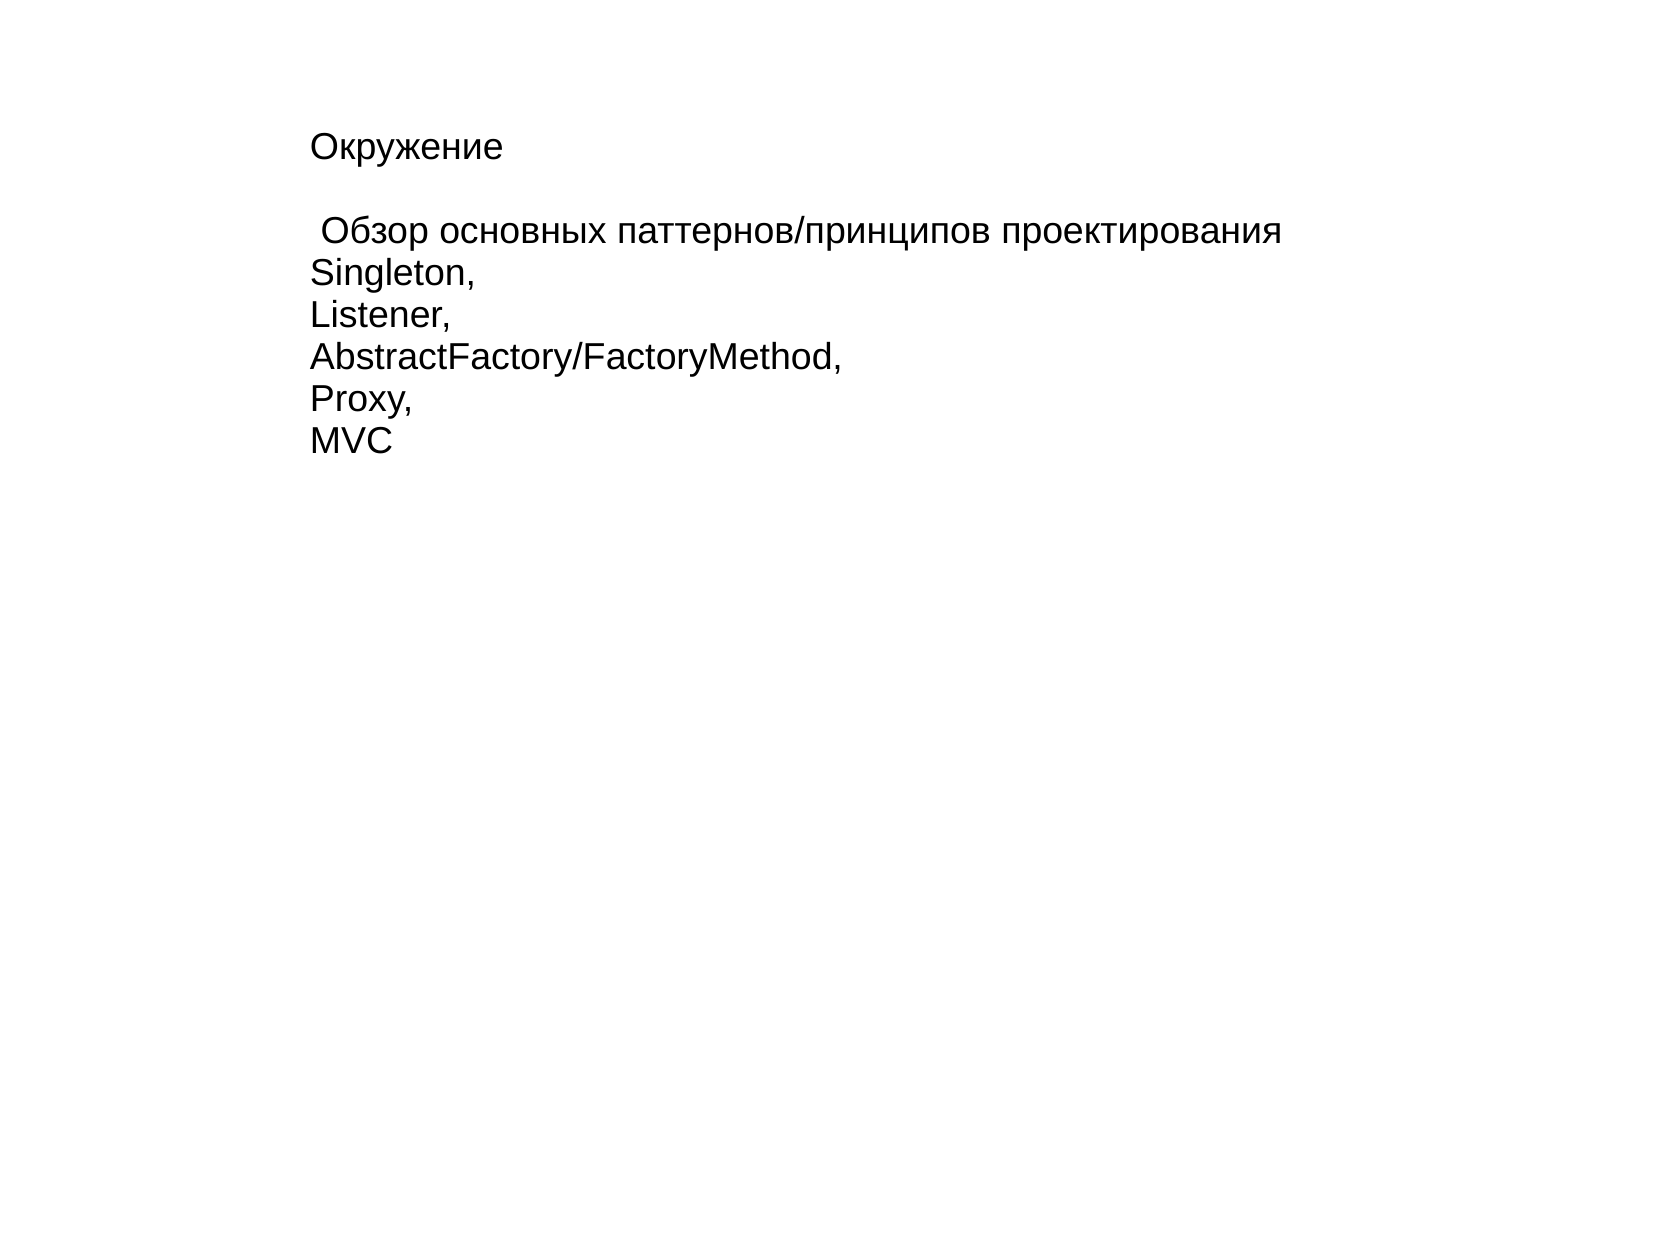

Окружение
 Обзор основных паттернов/принципов проектирования
Singleton,
Listener,
AbstractFactory/FactoryMethod,
Proxy,
MVC